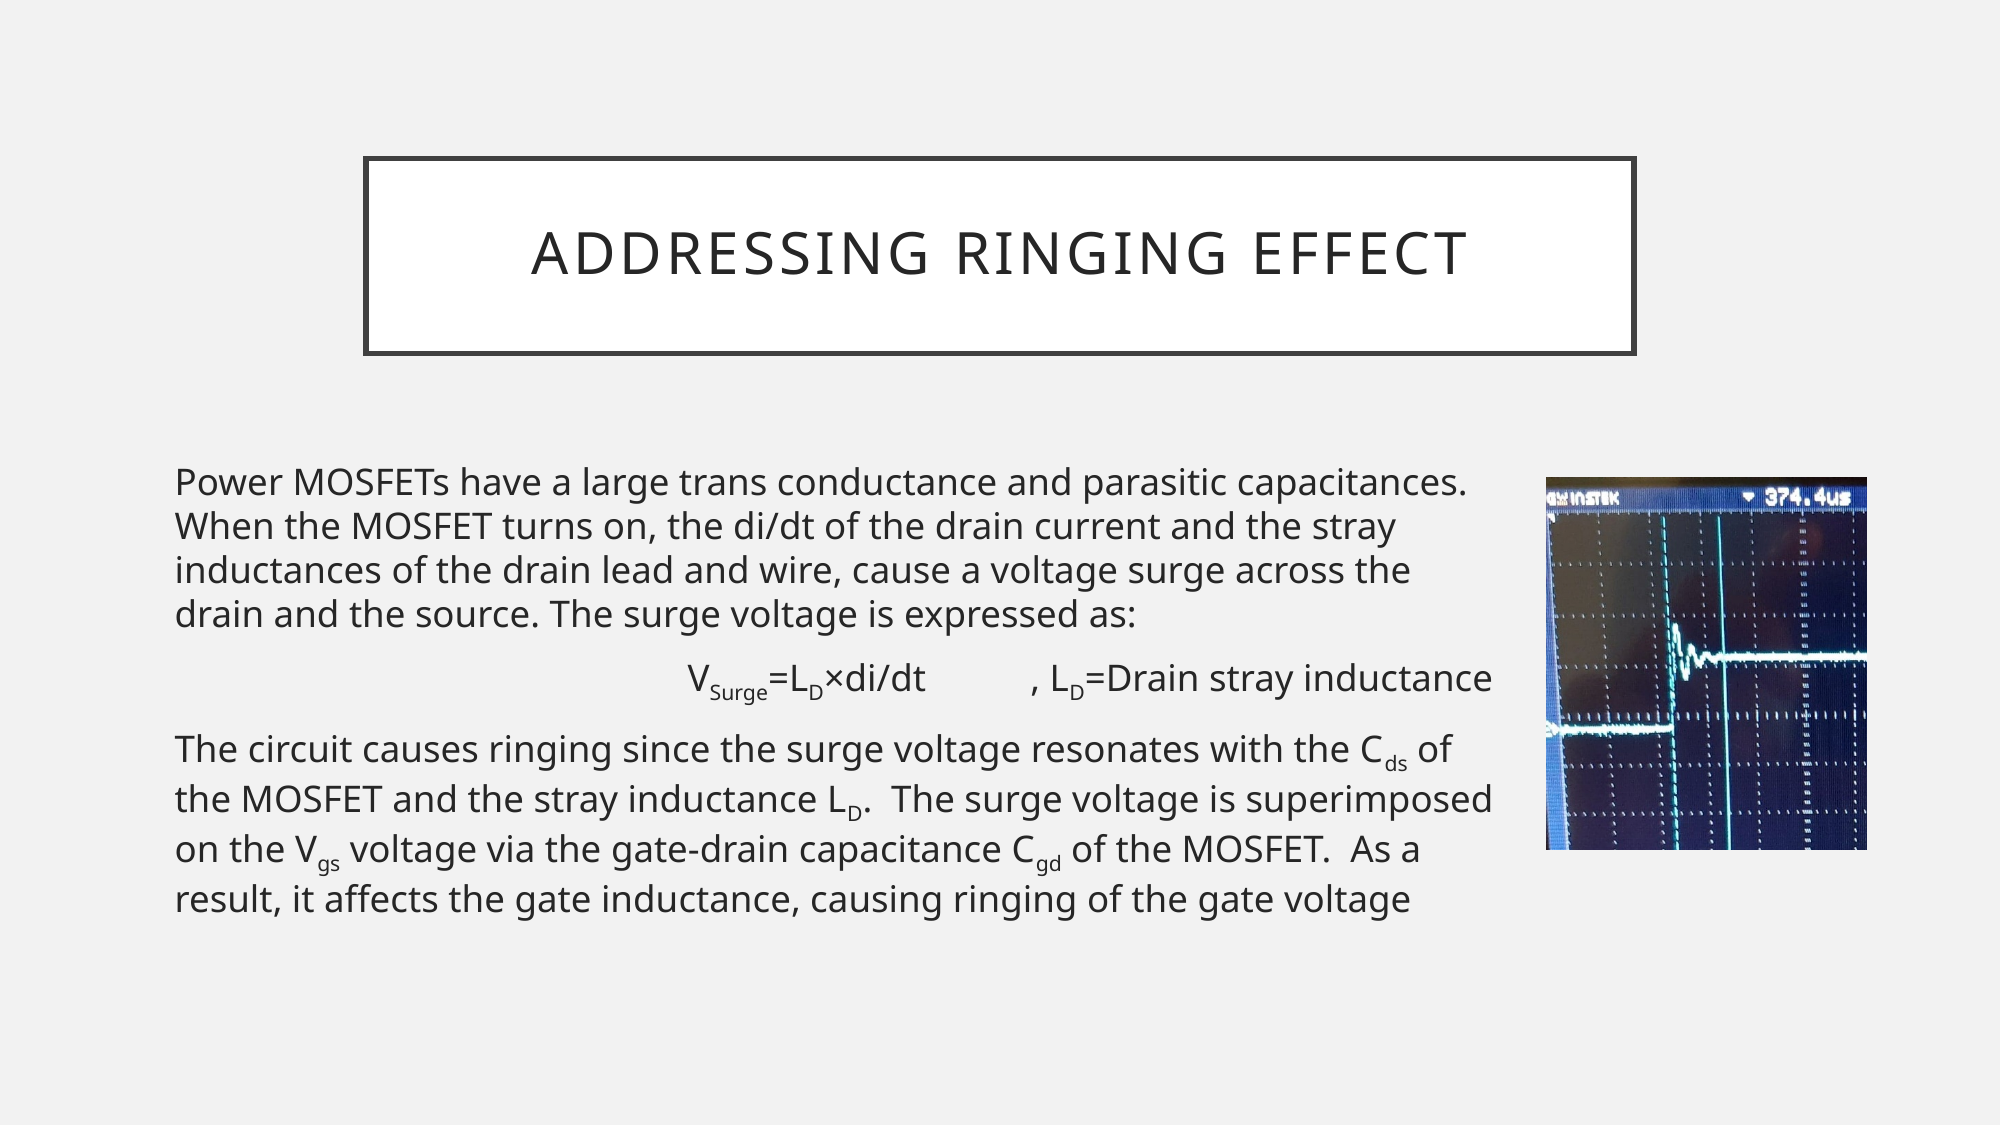

# Addressing ringing effect
Power MOSFETs have a large trans conductance and parasitic capacitances. When the MOSFET turns on, the di/dt of the drain current and the stray inductances of the drain lead and wire, cause a voltage surge across the drain and the source. The surge voltage is expressed as:
 VSurge=LD×di/dt , LD=Drain stray inductance
The circuit causes ringing since the surge voltage resonates with the Cds of the MOSFET and the stray inductance LD. The surge voltage is superimposed on the Vgs voltage via the gate-drain capacitance Cgd of the MOSFET. As a result, it affects the gate inductance, causing ringing of the gate voltage